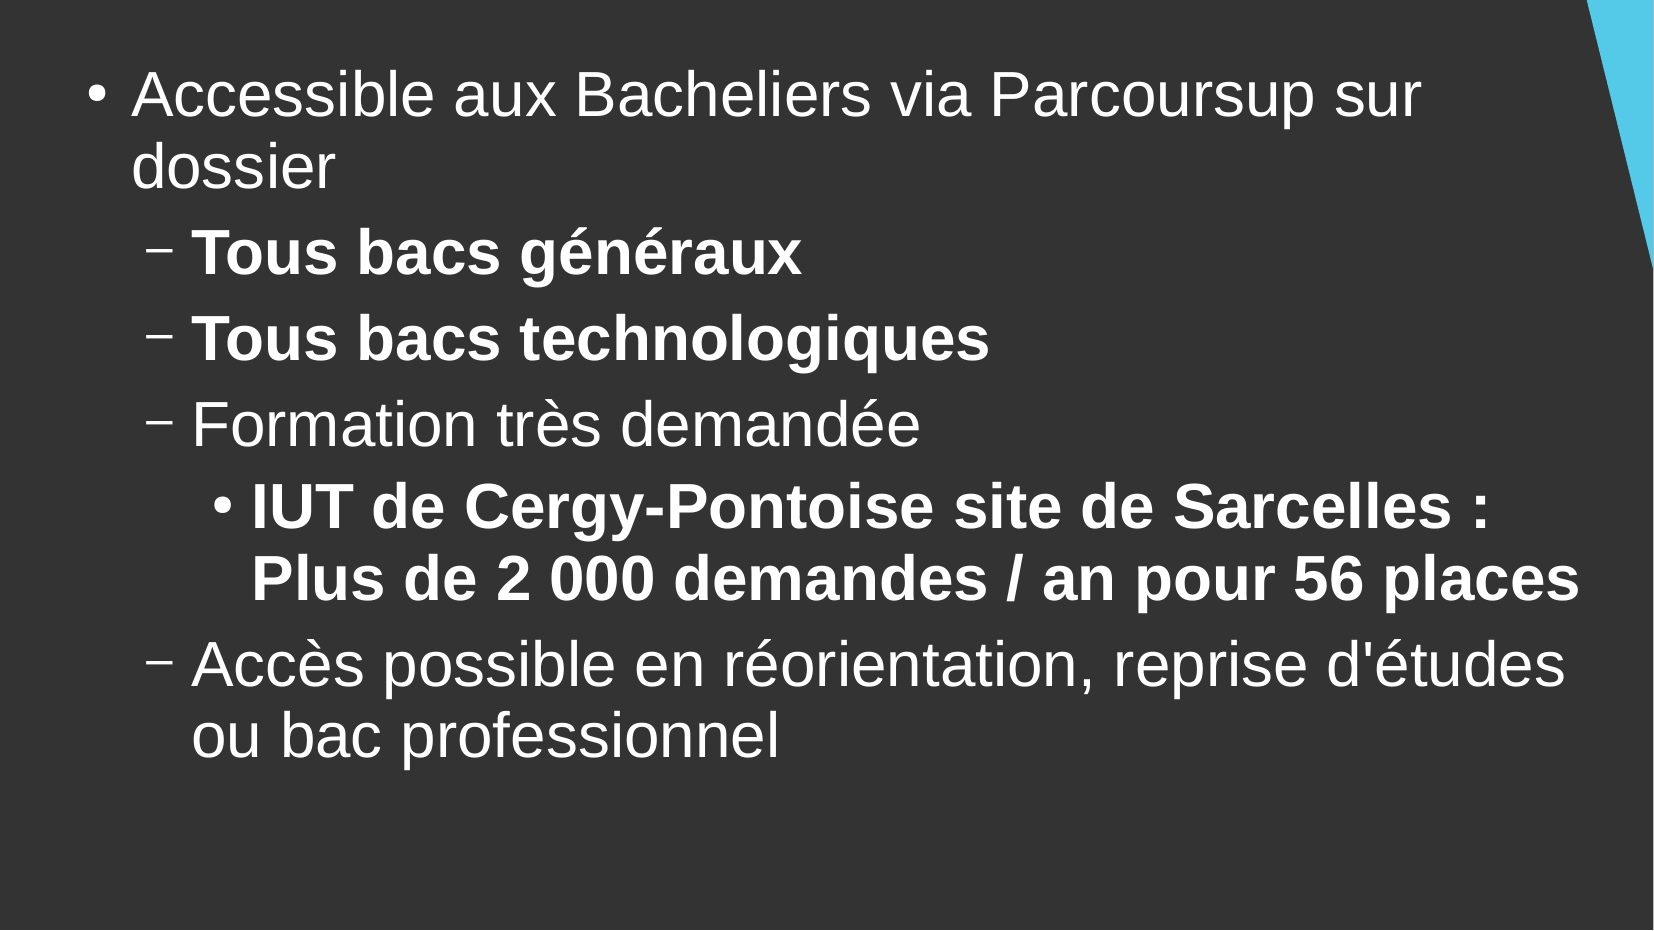

# Accessible aux Bacheliers via Parcoursup sur dossier
Tous bacs généraux
Tous bacs technologiques
Formation très demandée
IUT de Cergy-Pontoise site de Sarcelles : Plus de 2 000 demandes / an pour 56 places
Accès possible en réorientation, reprise d'études ou bac professionnel